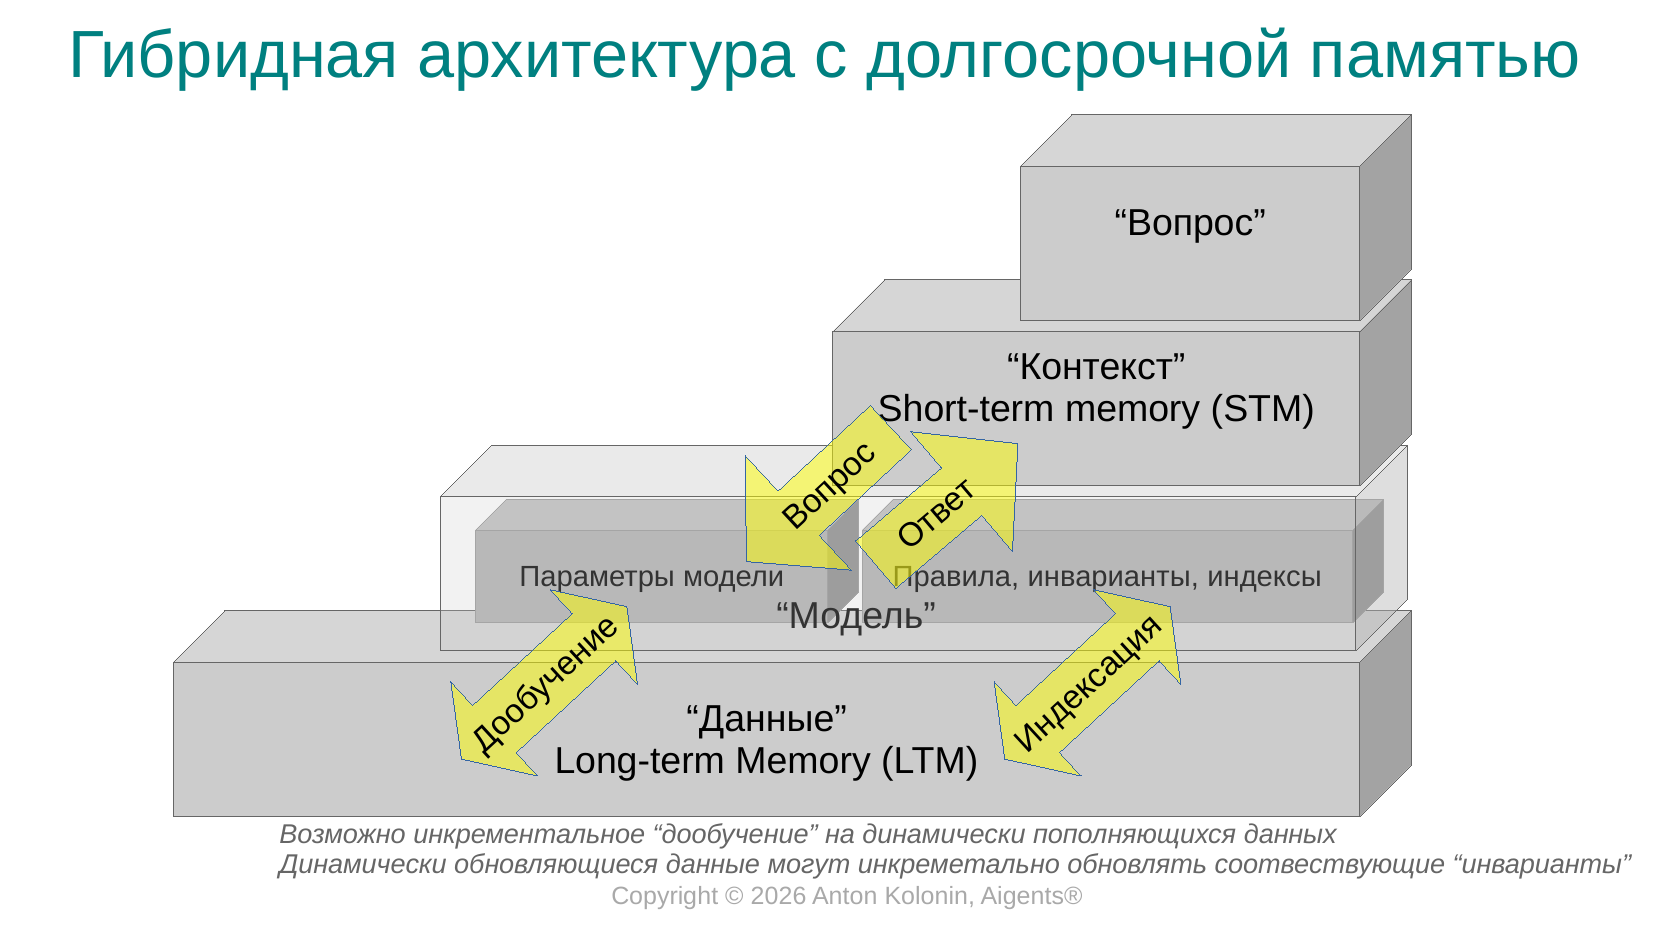

Гибридная архитектура с долгосрочной памятью
“Вопрос”
“Контекст”
Short-term memory (STM)
Вопрос
Ответ
“Модель”
Параметры модели
Правила, инварианты, индексы
GPT/DNN Parameters
“Данные”
Long-term Memory (LTM)
Дообучение
Индексация
Возможно инкрементальное “дообучение” на динамически пополняющихся данных
Динамически обновляющиеся данные могут инкреметально обновлять соотвествующие “инварианты”
Copyright © 2026 Anton Kolonin, Aigents®